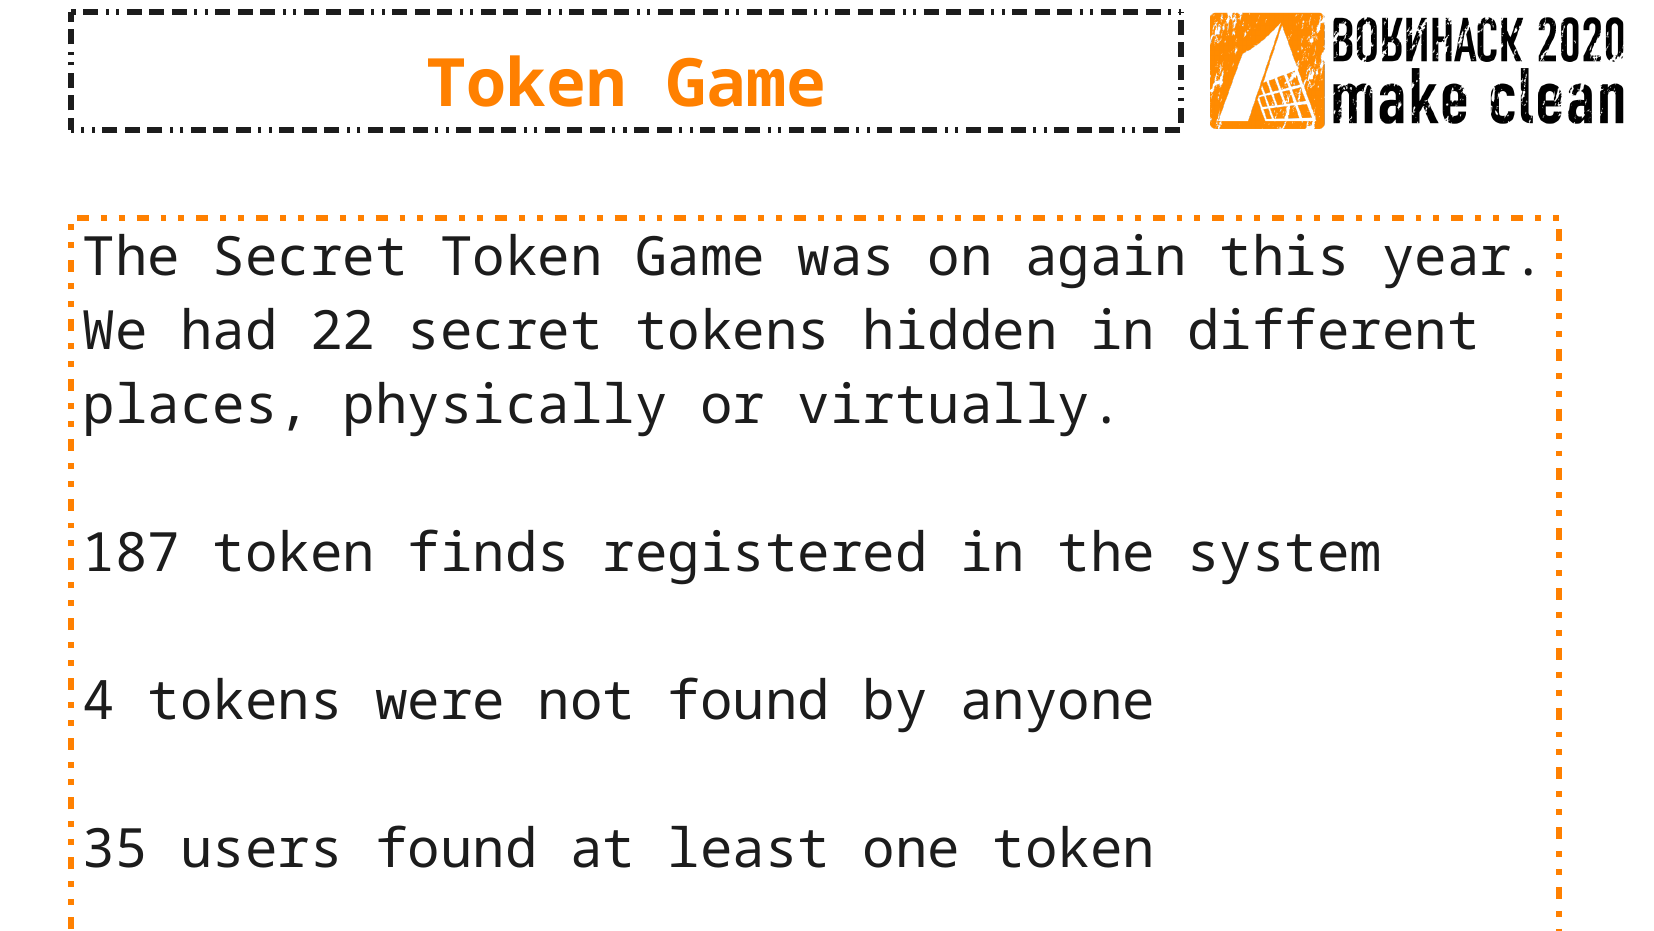

# Token Game
The Secret Token Game was on again this year. We had 22 secret tokens hidden in different places, physically or virtually.
187 token finds registered in the system
4 tokens were not found by anyone
35 users found at least one token
The first price is a ticket for next year, and the winner was Sebastian with 16 tokens found. Well done!